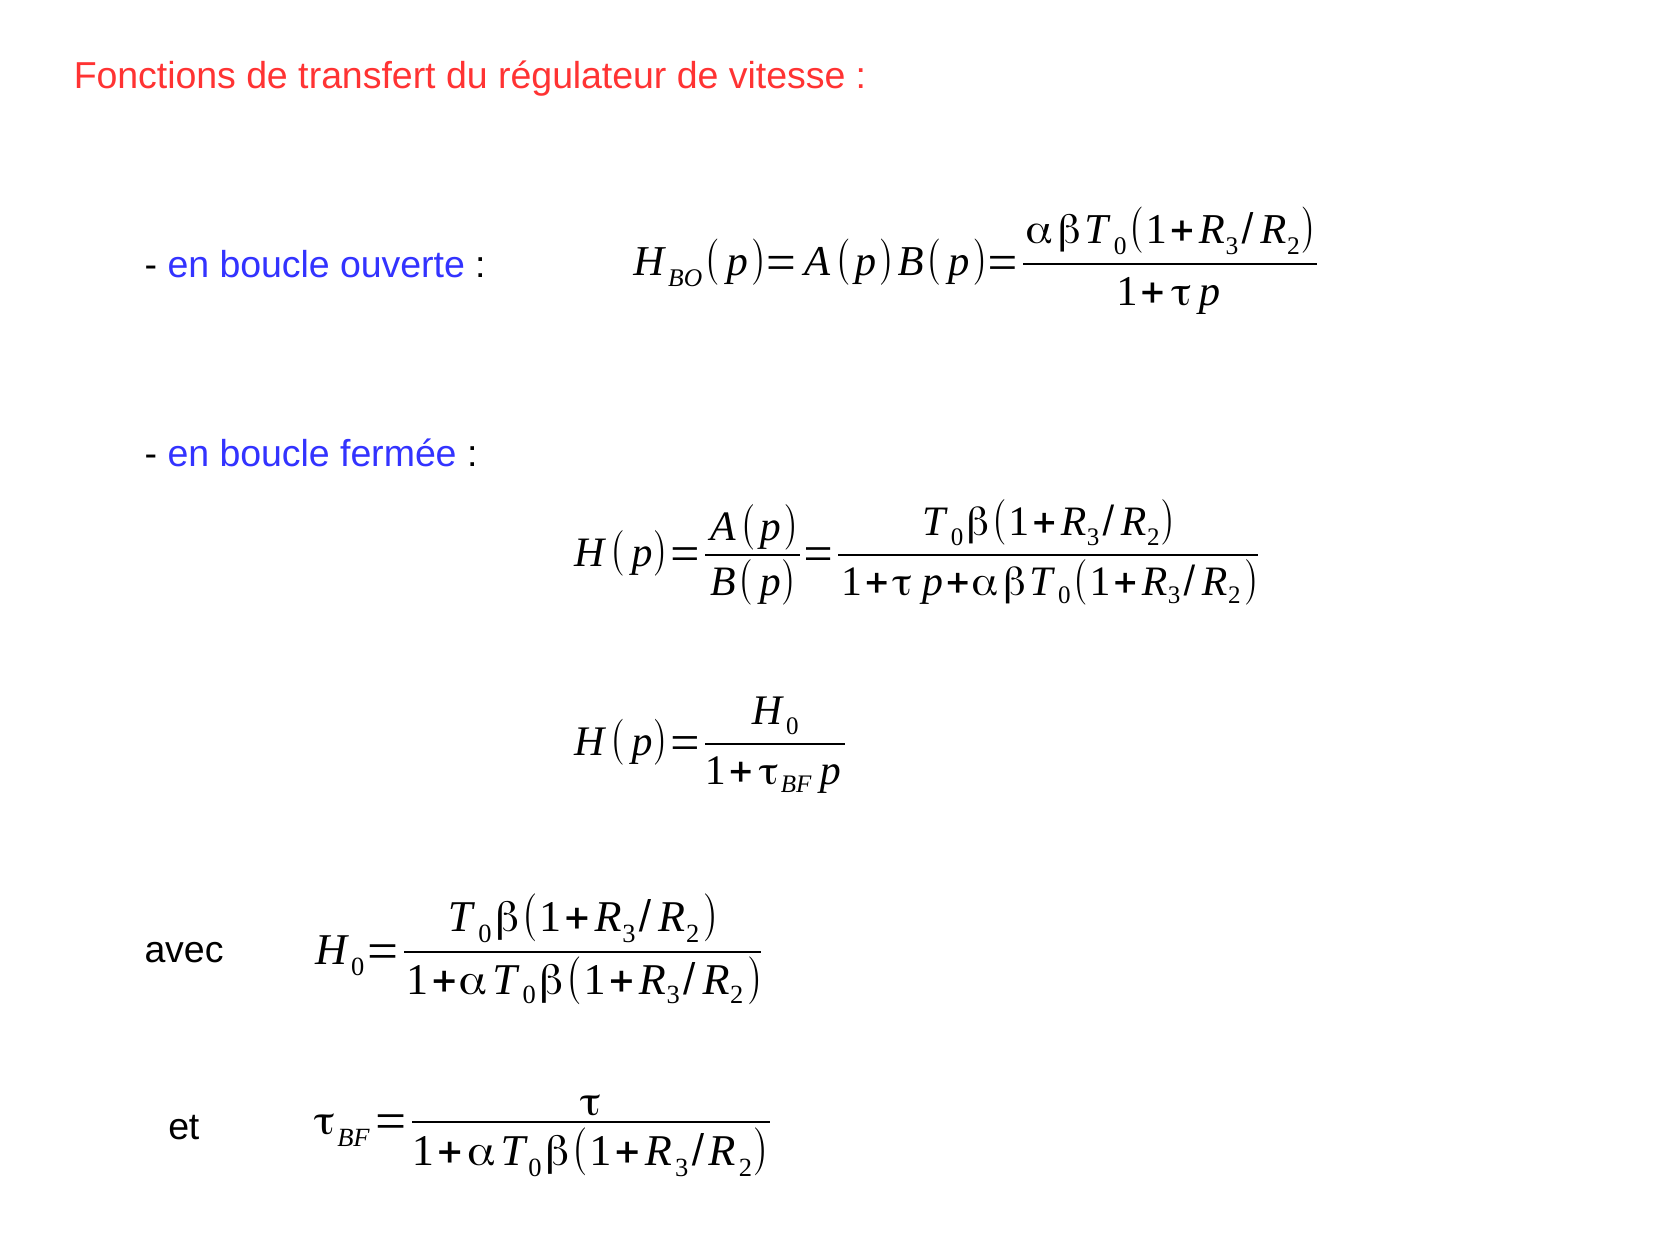

Fonctions de transfert du régulateur de vitesse :
- en boucle ouverte :
- en boucle fermée :
avec
et